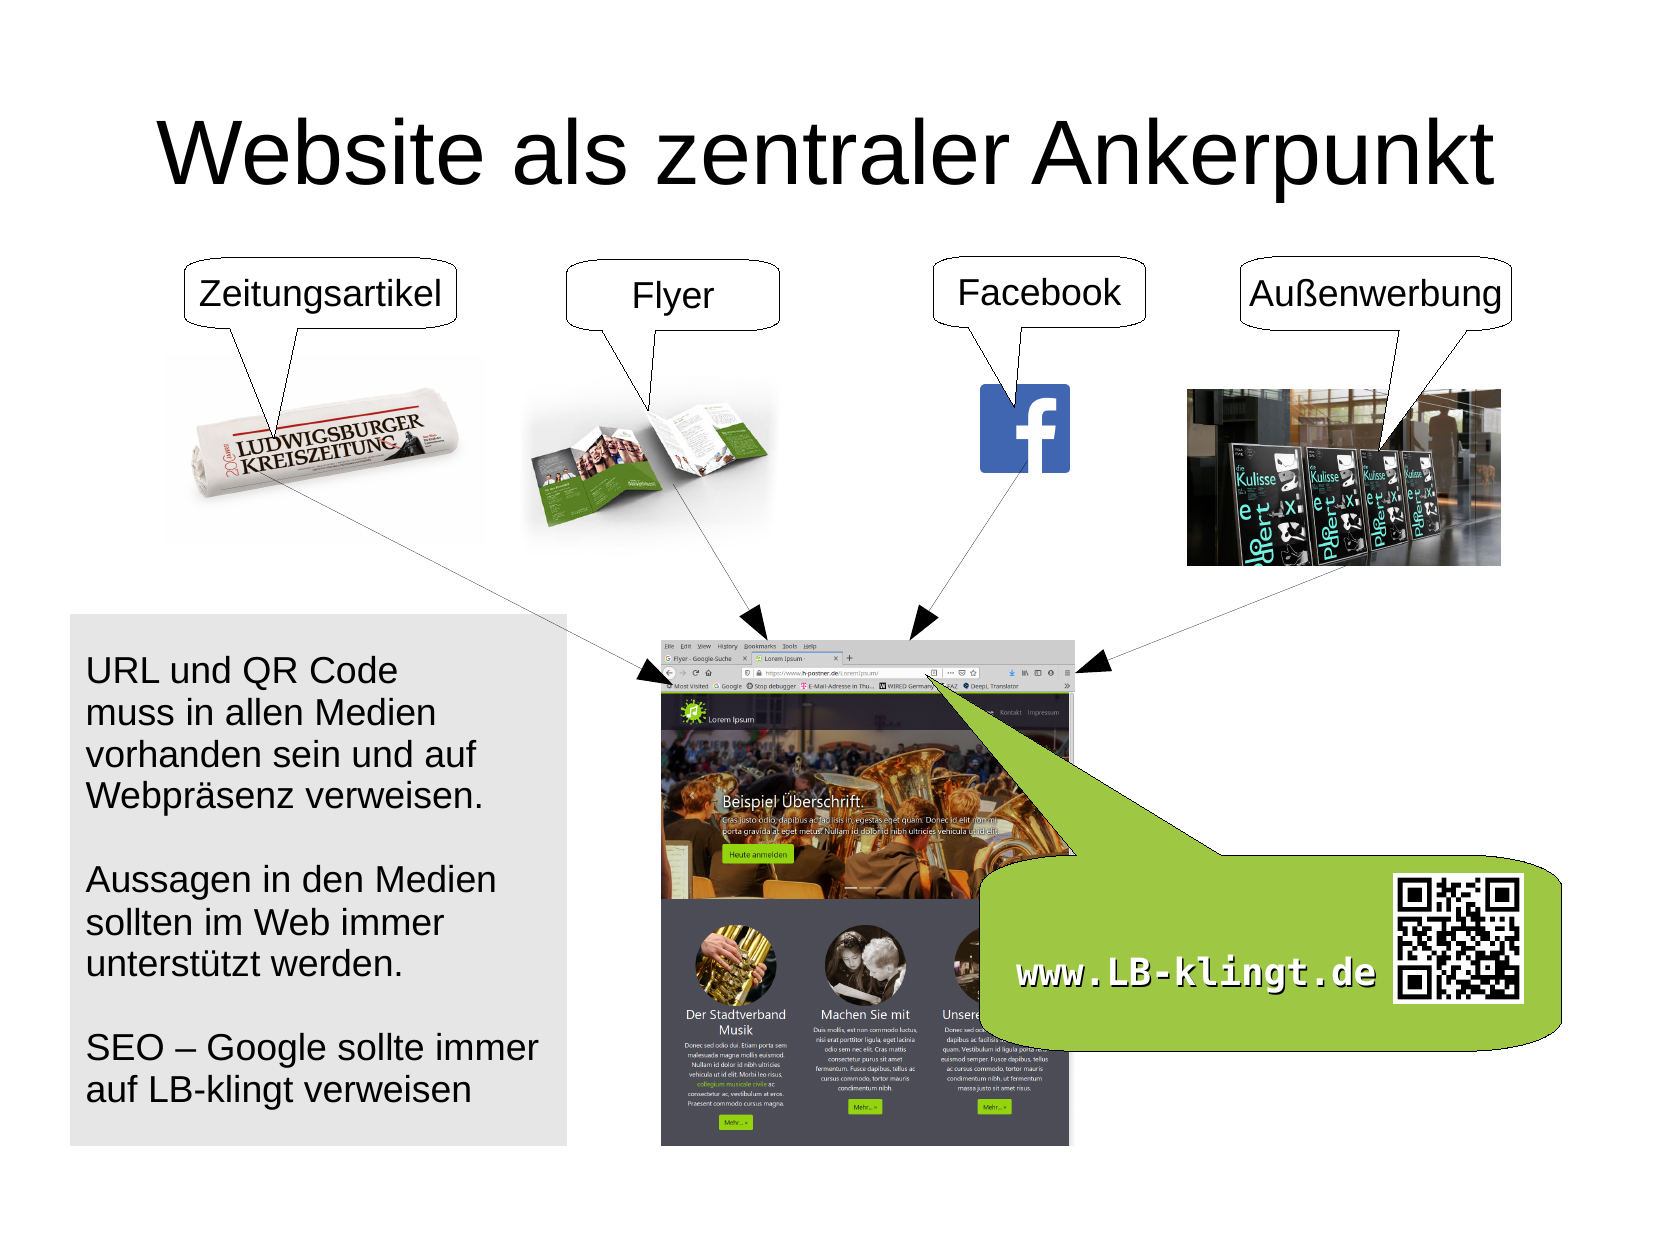

# Website als zentraler Ankerpunkt
Facebook
Außenwerbung
Zeitungsartikel
Flyer
URL und QR Code
muss in allen Medien
vorhanden sein und auf
Webpräsenz verweisen.
Aussagen in den Medien
sollten im Web immer
unterstützt werden.
SEO – Google sollte immer
auf LB-klingt verweisen
www.LB-klingt.de